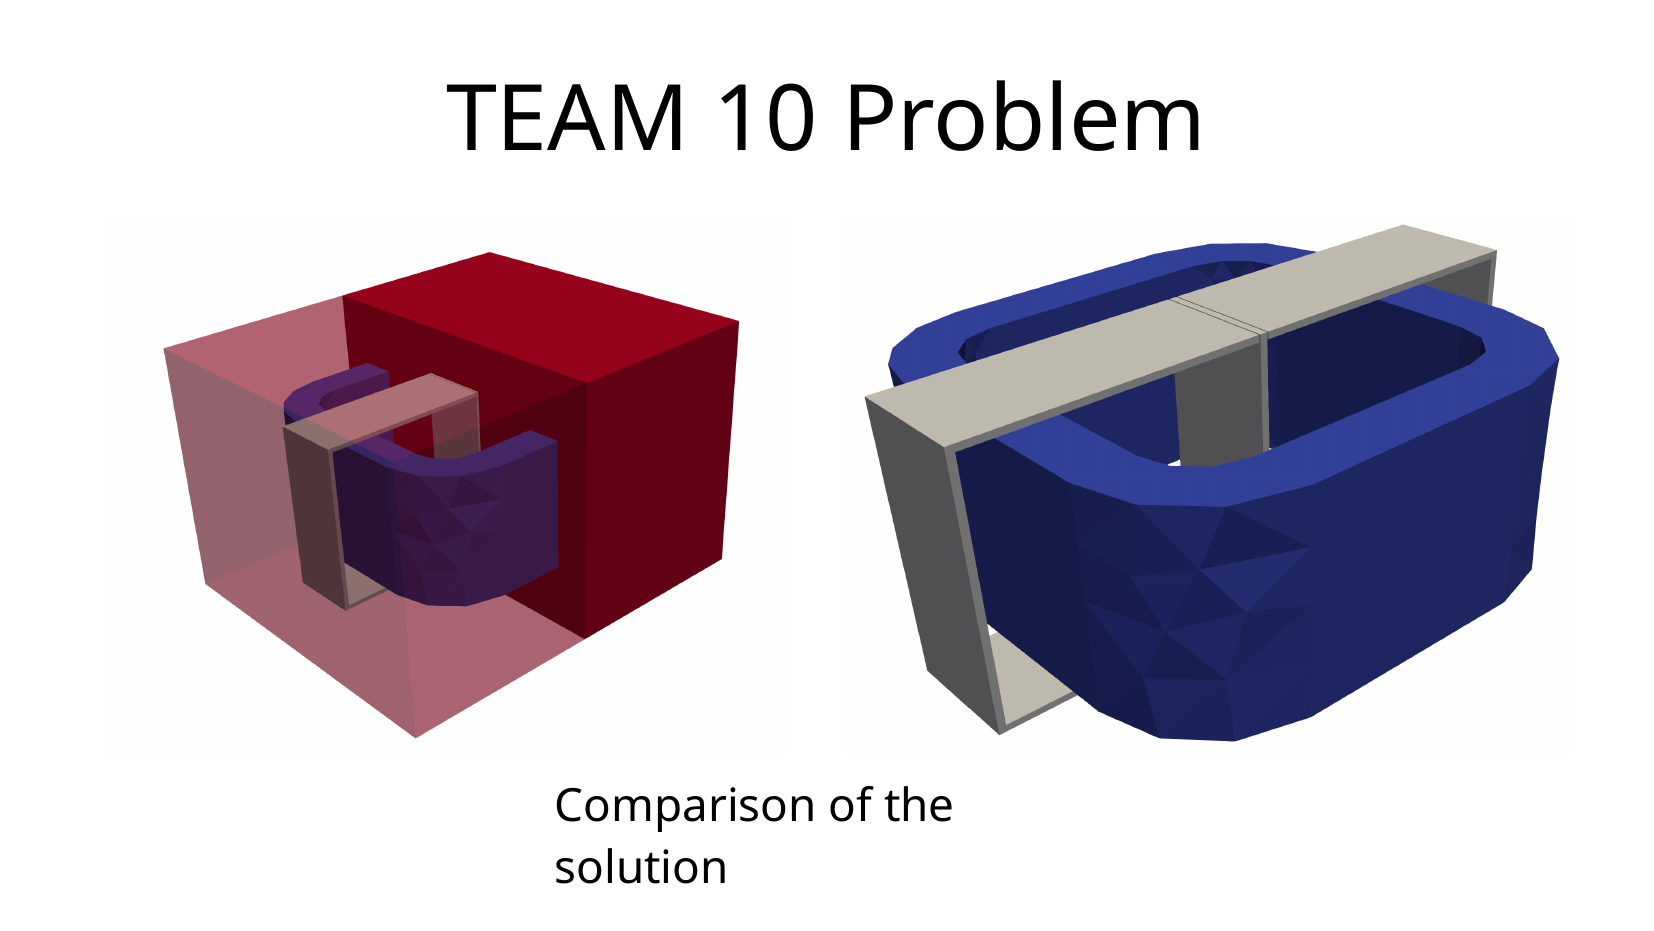

# TEAM 10 Problem
Comparison of the solution